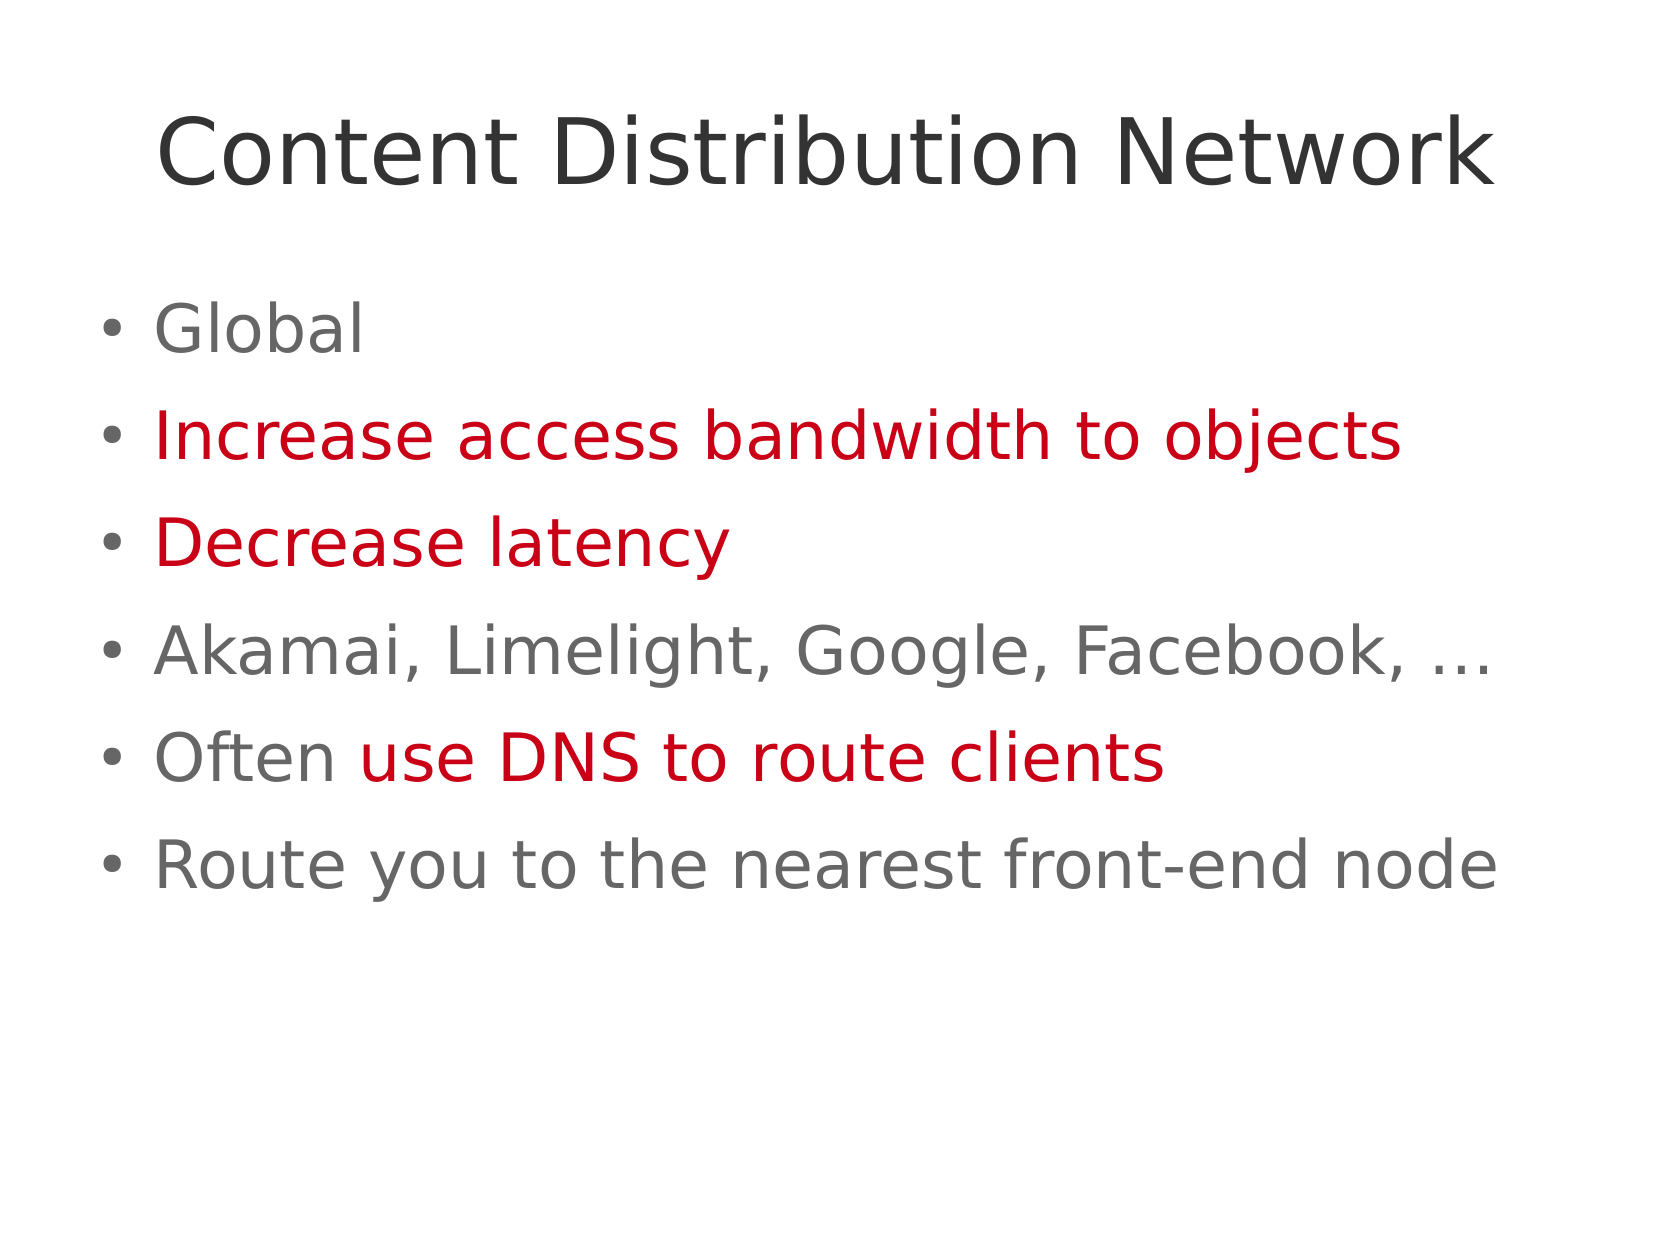

# Content Distribution Network
Global
Increase access bandwidth to objects
Decrease latency
Akamai, Limelight, Google, Facebook, …
Often use DNS to route clients
Route you to the nearest front-end node